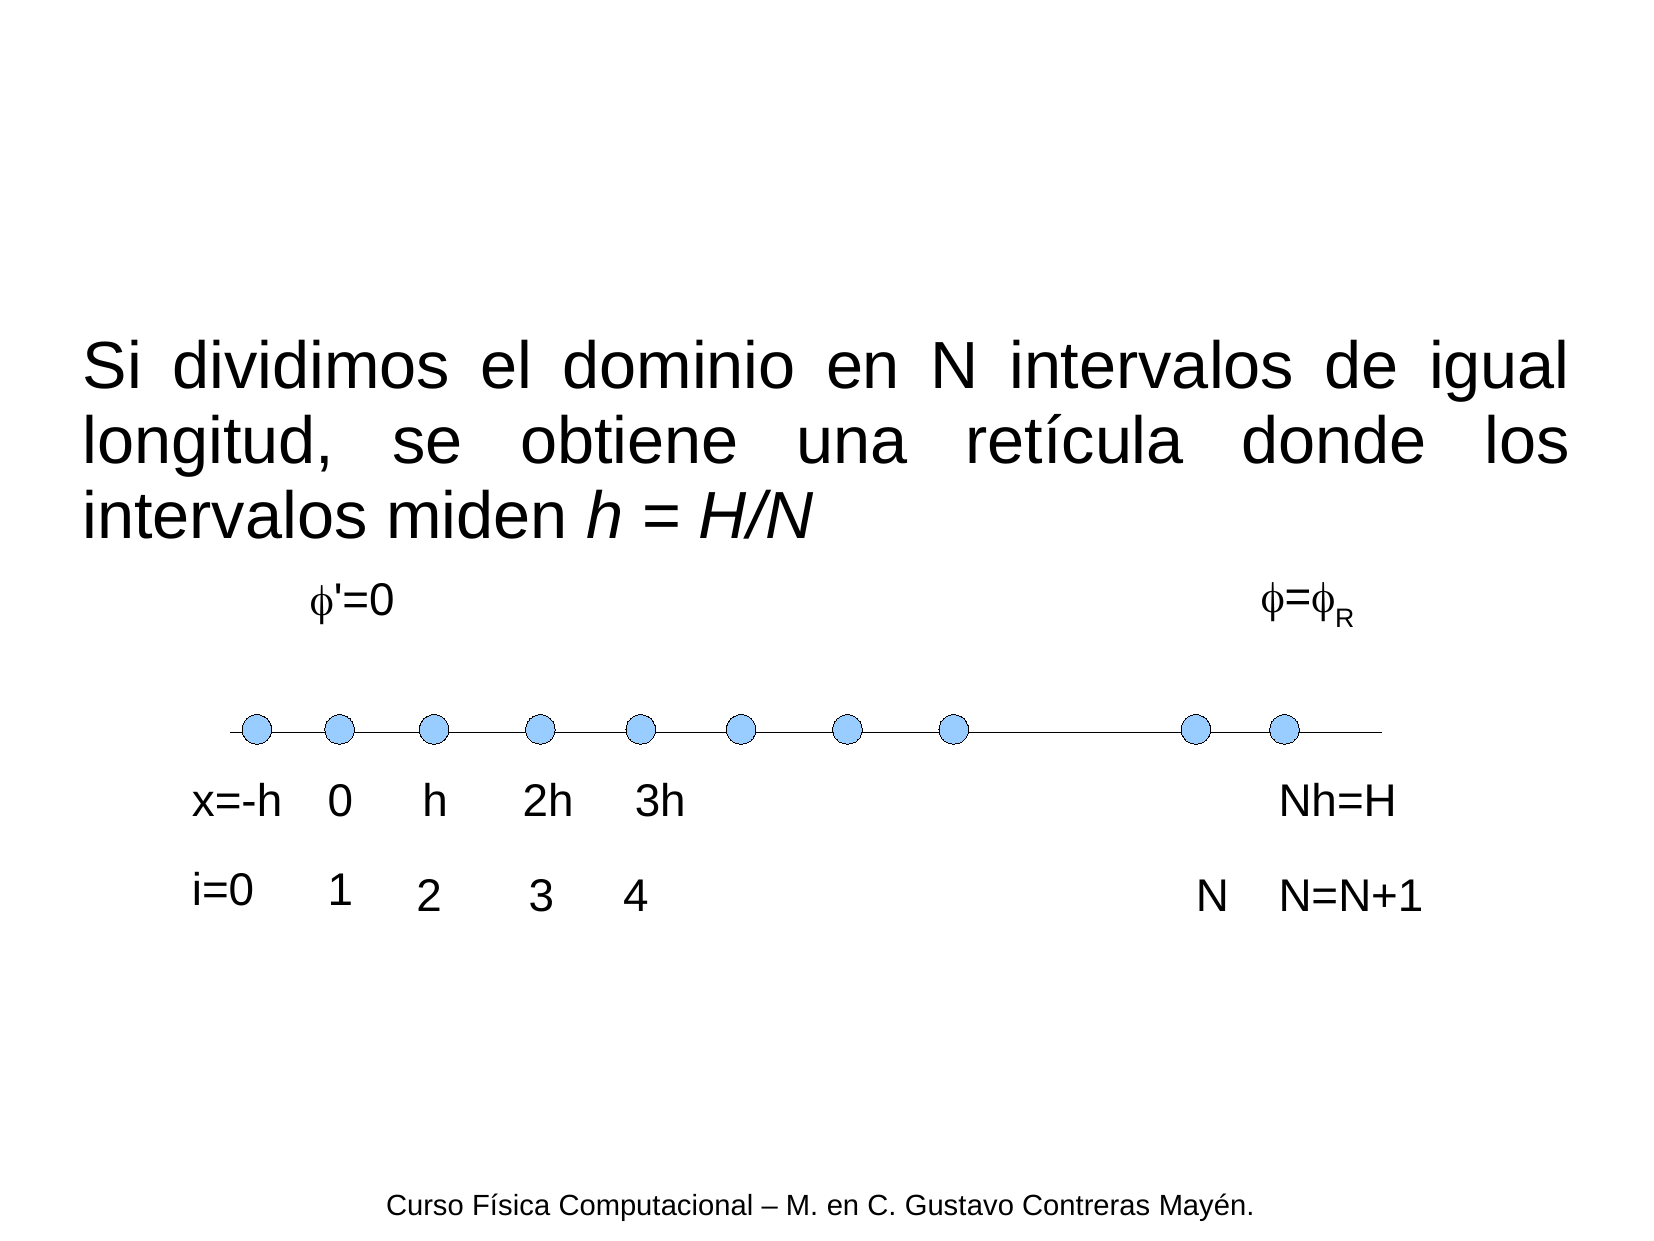

#
Si dividimos el dominio en N intervalos de igual longitud, se obtiene una retícula donde los intervalos miden h = H/N
f=fR
f'=0
0
h
Nh=H
x=-h
2h
3h
1
i=0
2
N
N=N+1
3
4